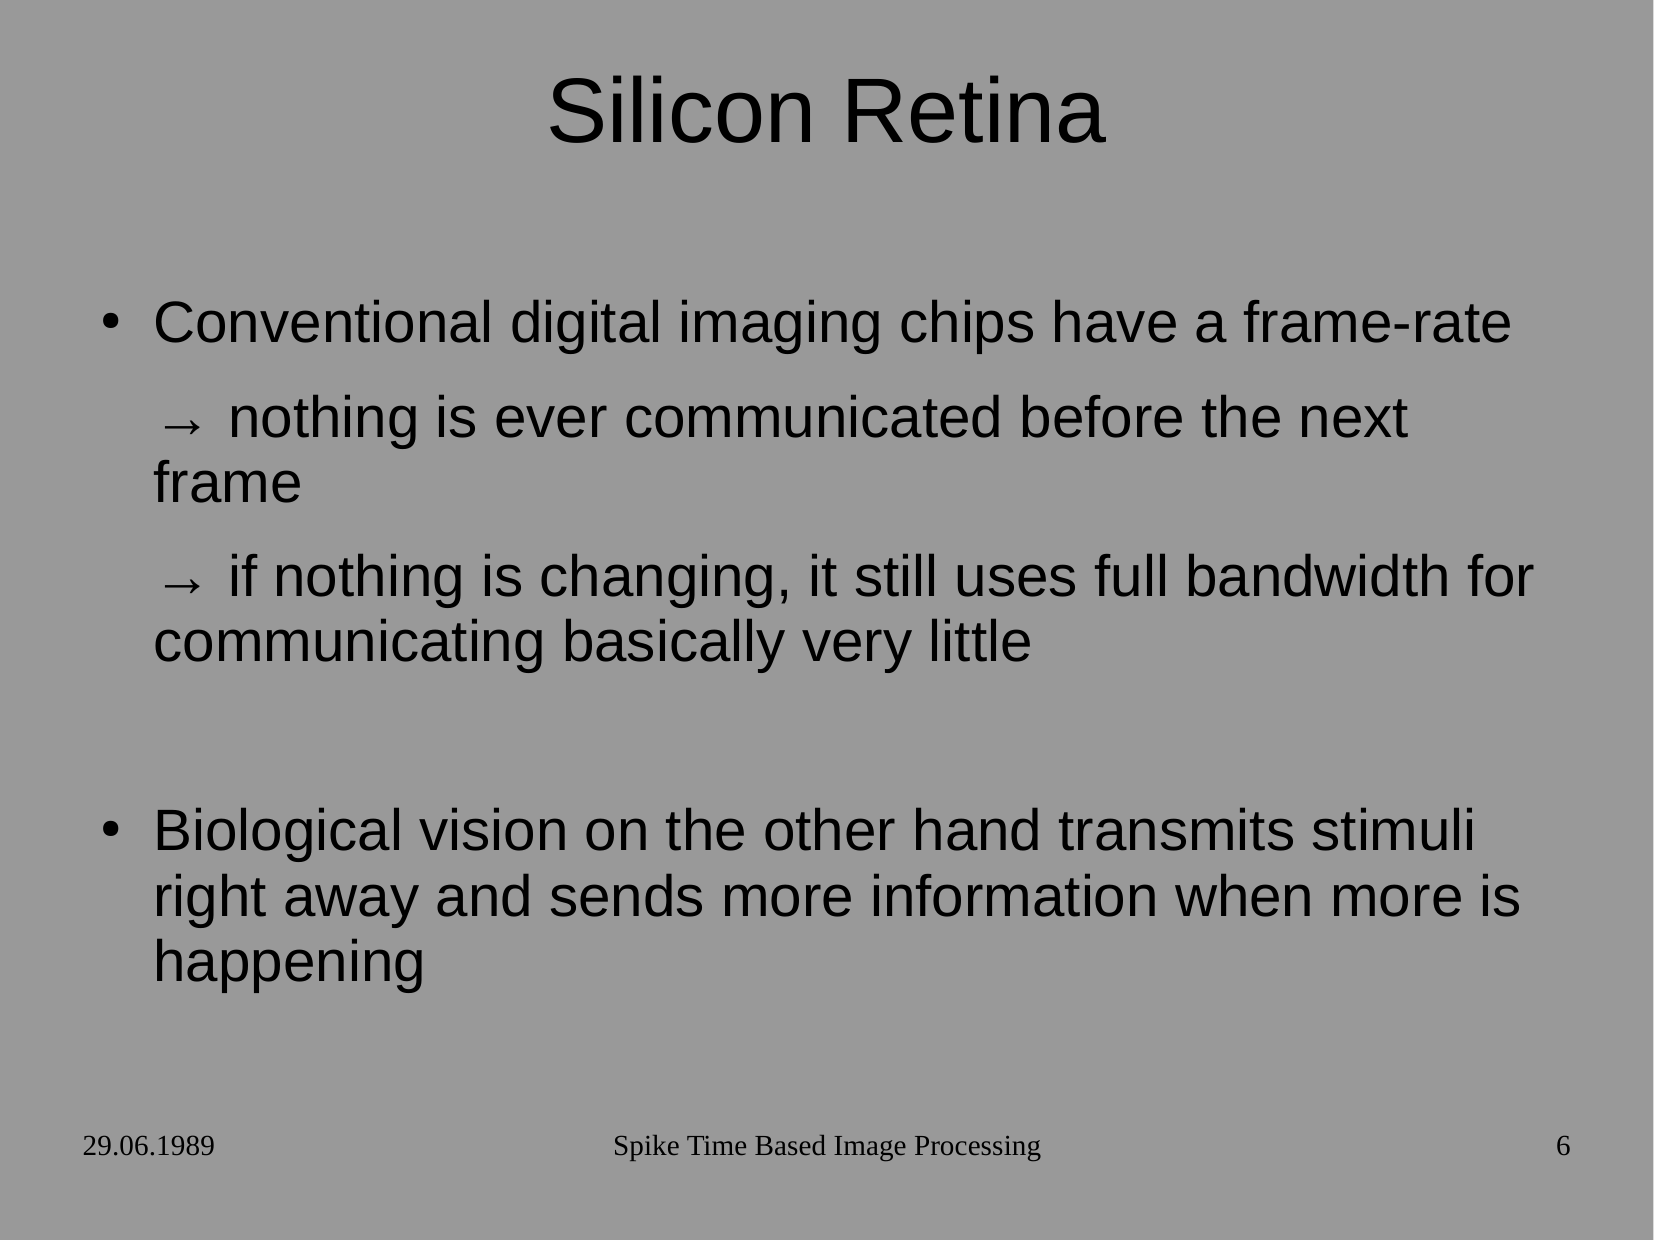

# Silicon Retina
Conventional digital imaging chips have a frame-rate
→ nothing is ever communicated before the next frame
→ if nothing is changing, it still uses full bandwidth for communicating basically very little
Biological vision on the other hand transmits stimuli right away and sends more information when more is happening
29.06.1989
Spike Time Based Image Processing
6